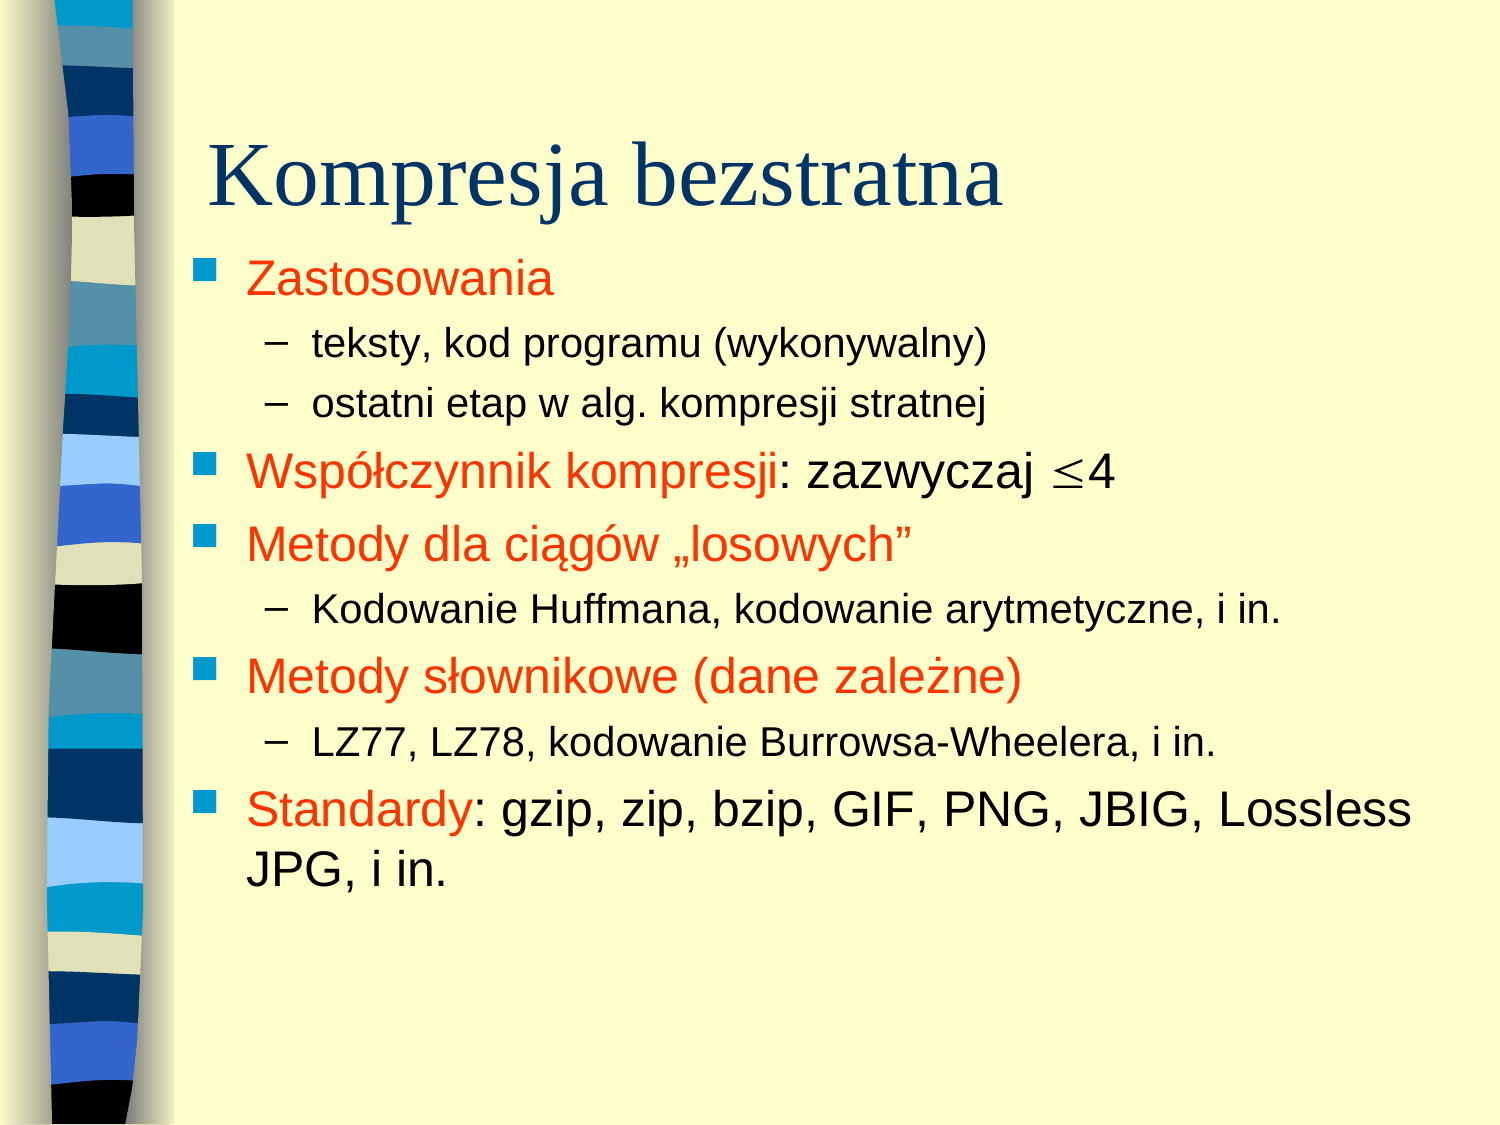

# Kompresja bezstratna
Zastosowania
teksty, kod programu (wykonywalny)
ostatni etap w alg. kompresji stratnej
Współczynnik kompresji: zazwyczaj 4
Metody dla ciągów „losowych”
Kodowanie Huffmana, kodowanie arytmetyczne, i in.
Metody słownikowe (dane zależne)
LZ77, LZ78, kodowanie Burrowsa-Wheelera, i in.
Standardy: gzip, zip, bzip, GIF, PNG, JBIG, Lossless JPG, i in.